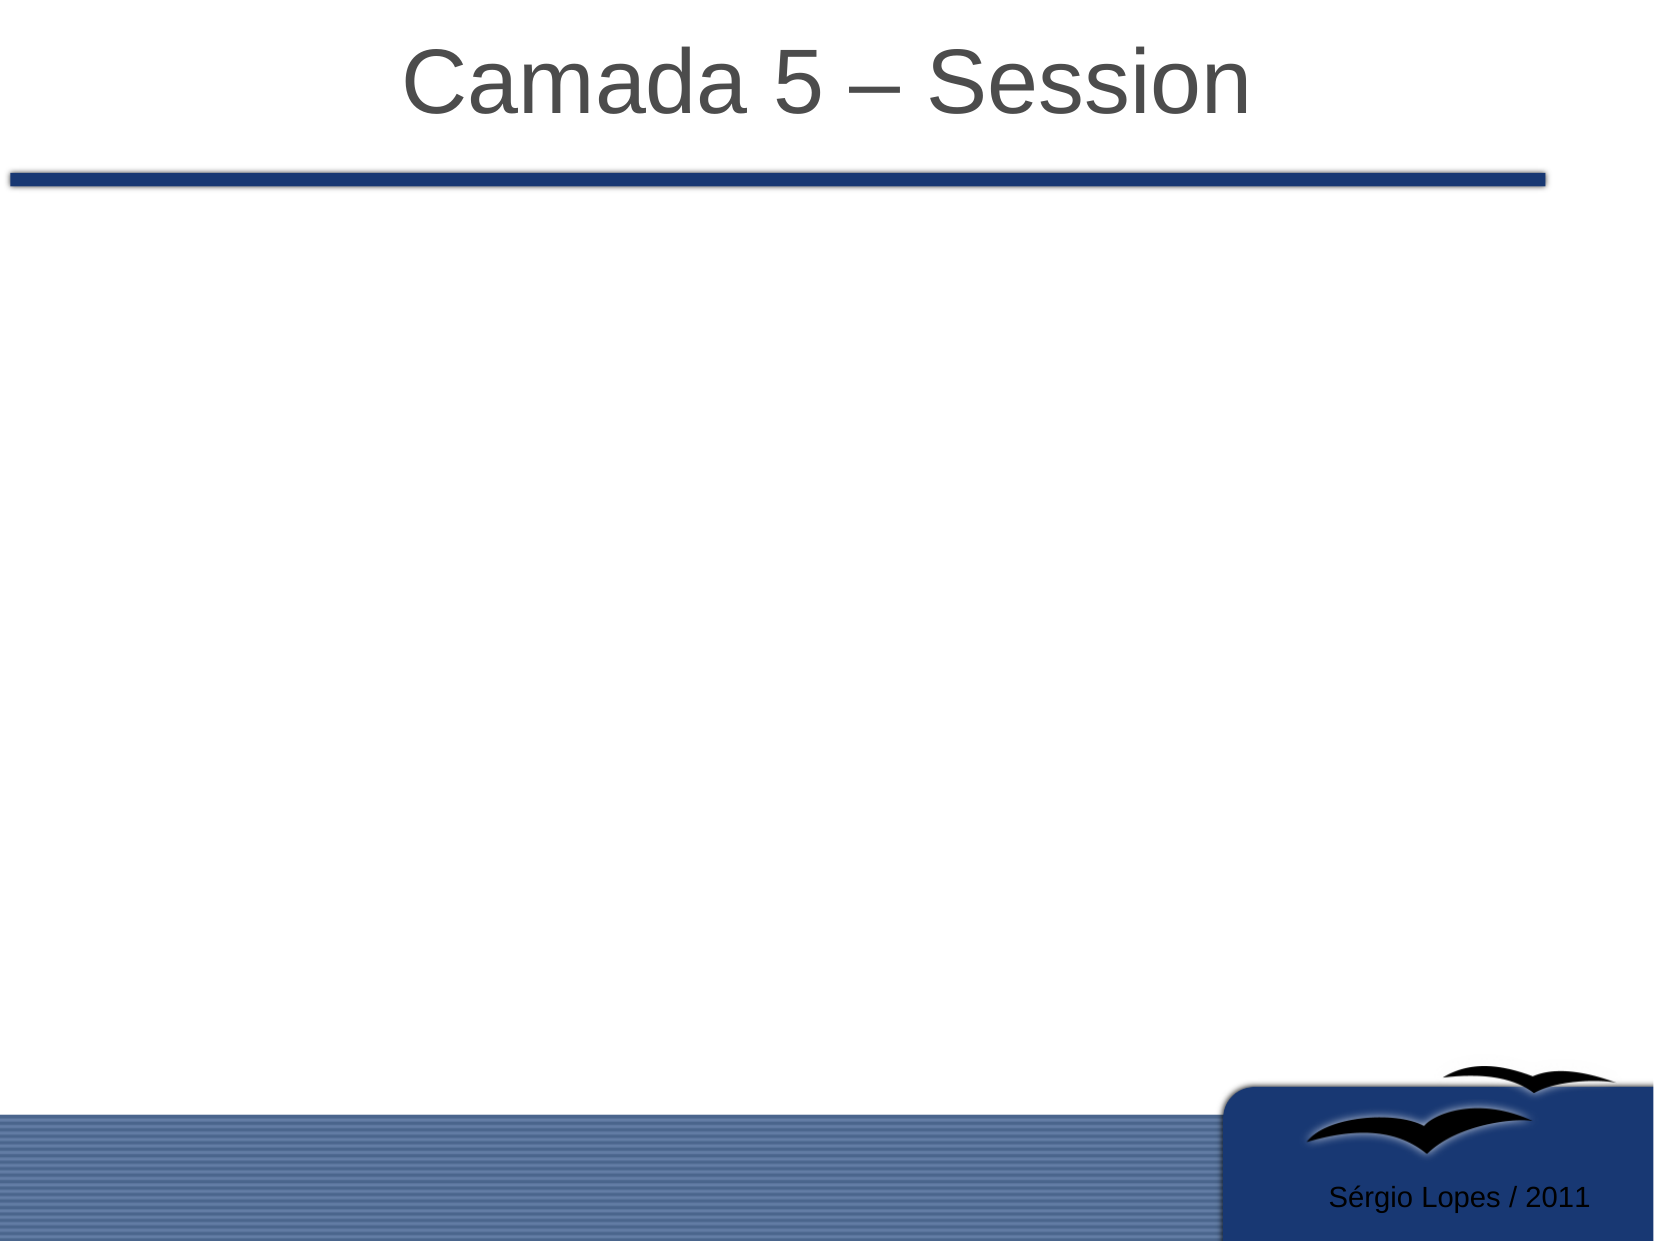

# Camada 5 – Session
Sérgio Lopes / 2011